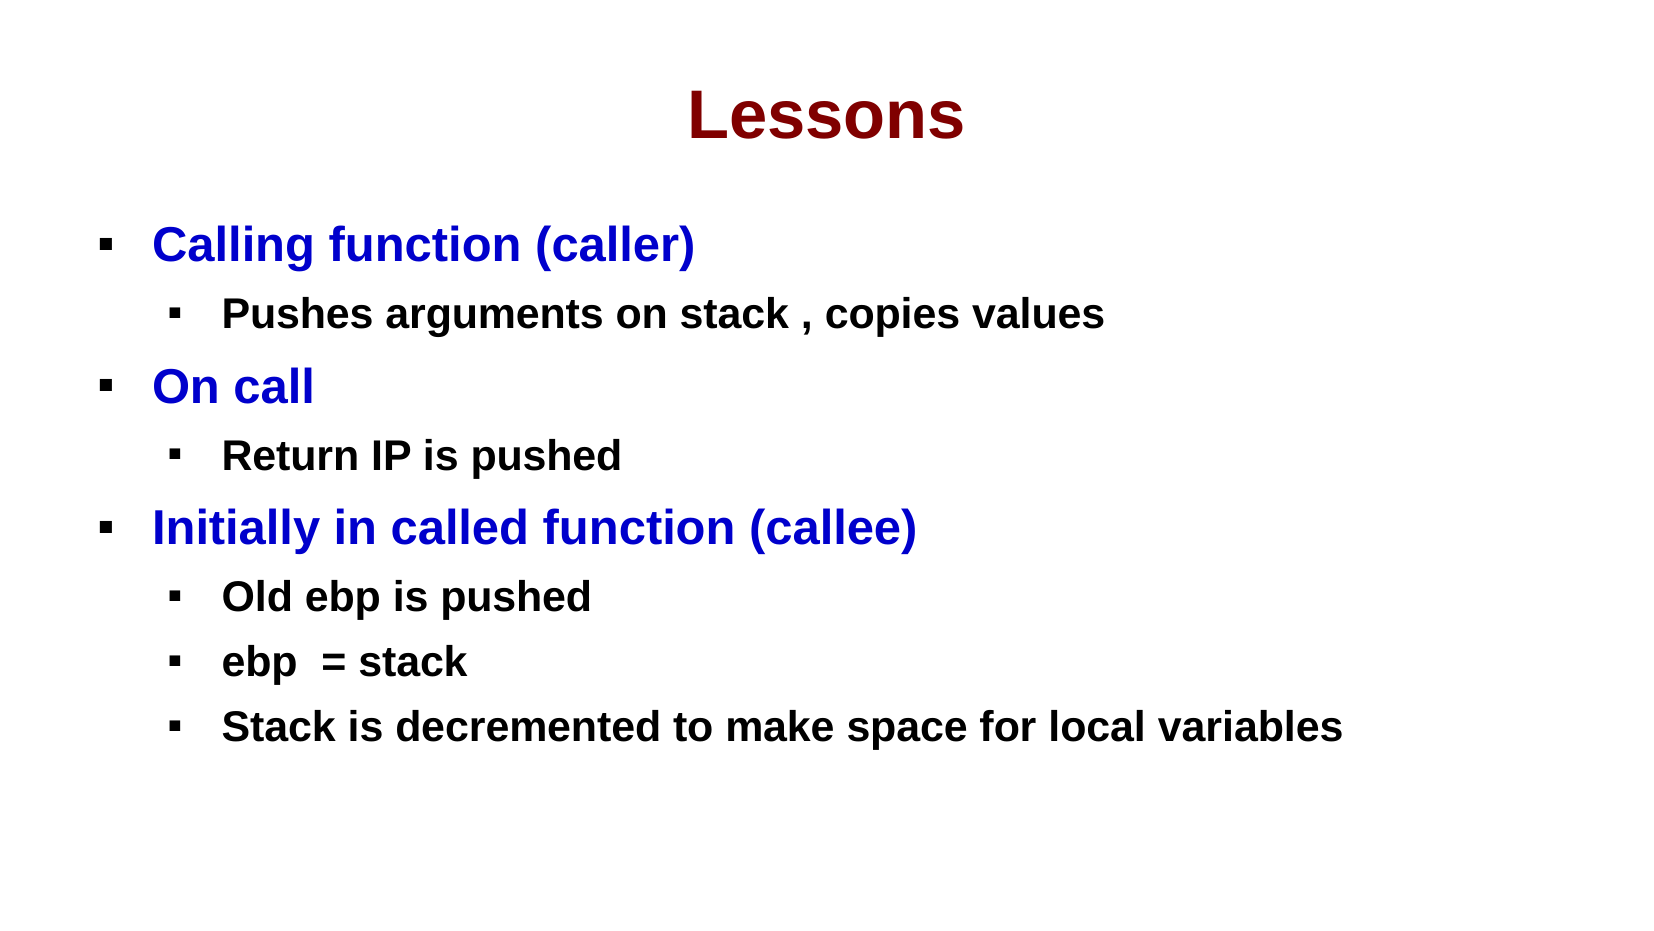

# Lessons
Calling function (caller)
Pushes arguments on stack , copies values
On call
Return IP is pushed
Initially in called function (callee)
Old ebp is pushed
ebp = stack
Stack is decremented to make space for local variables